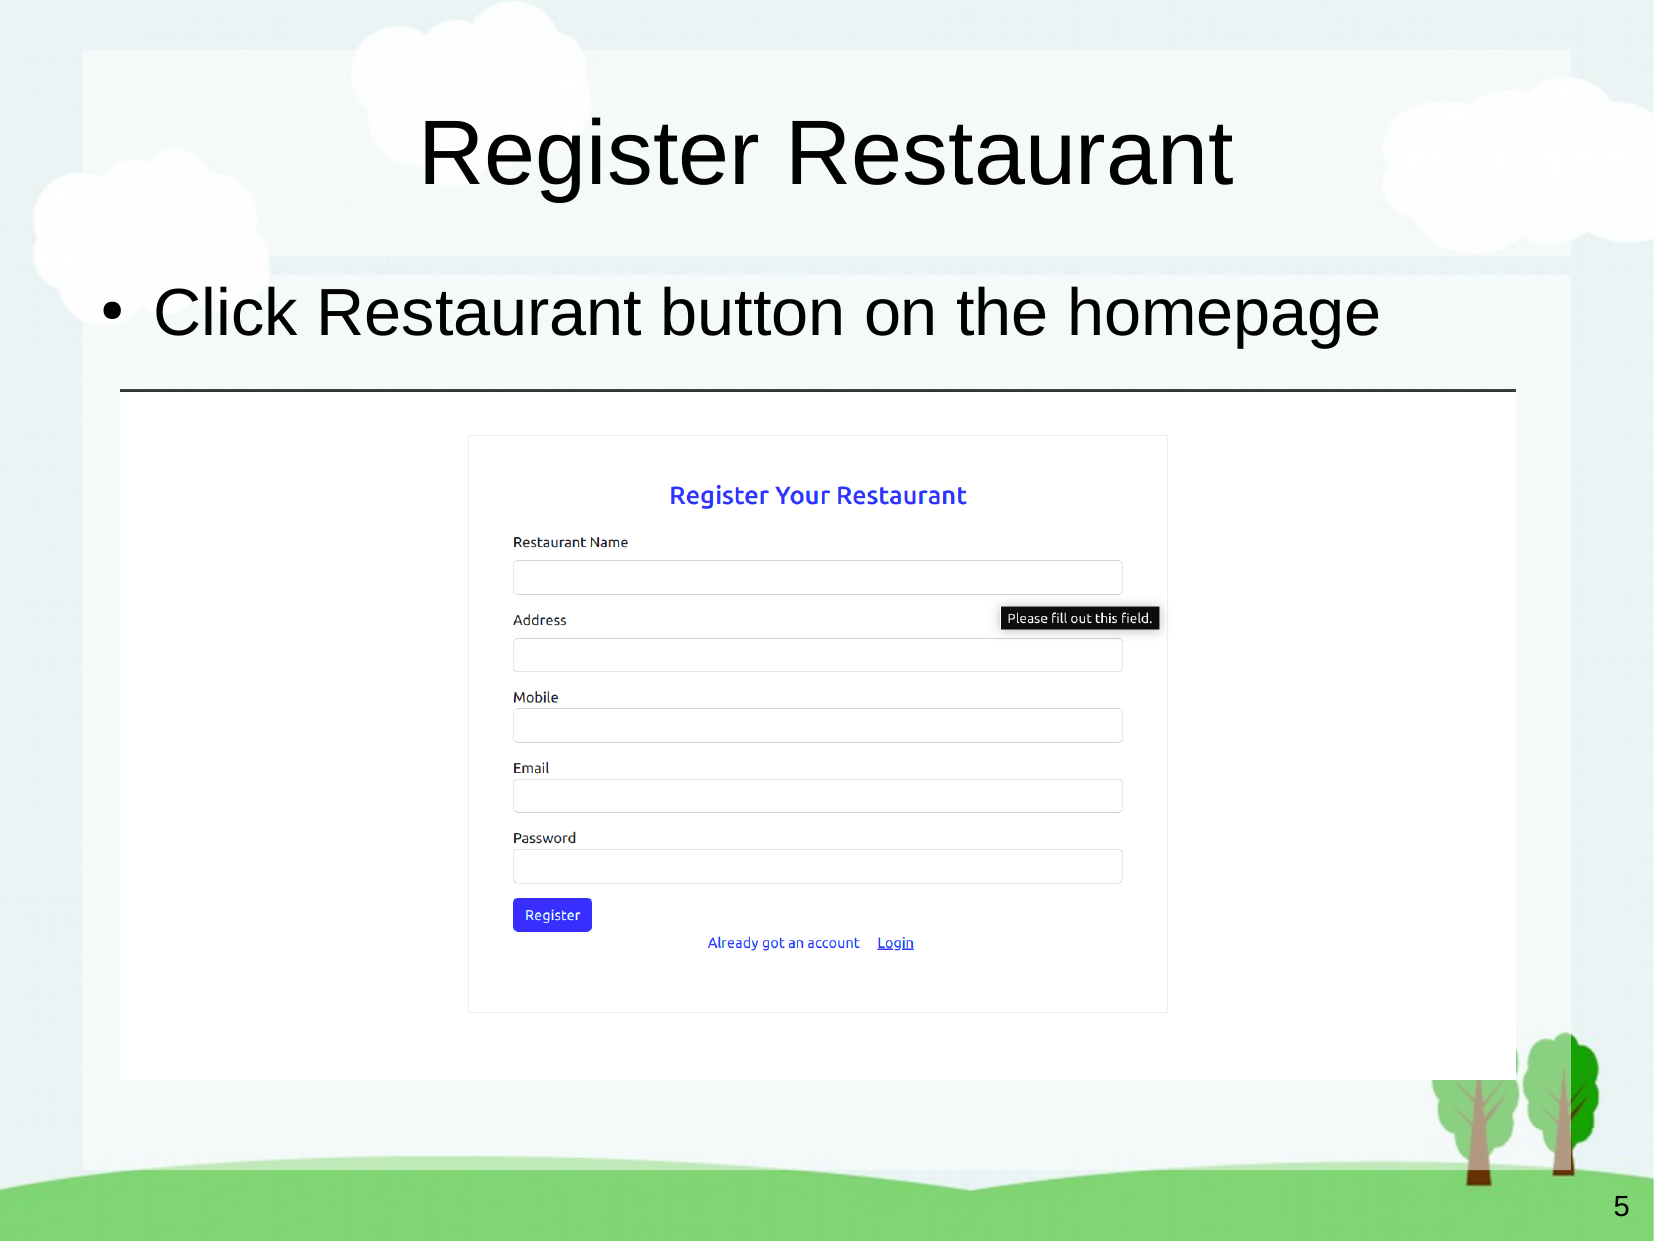

# Register Restaurant
Click Restaurant button on the homepage
5